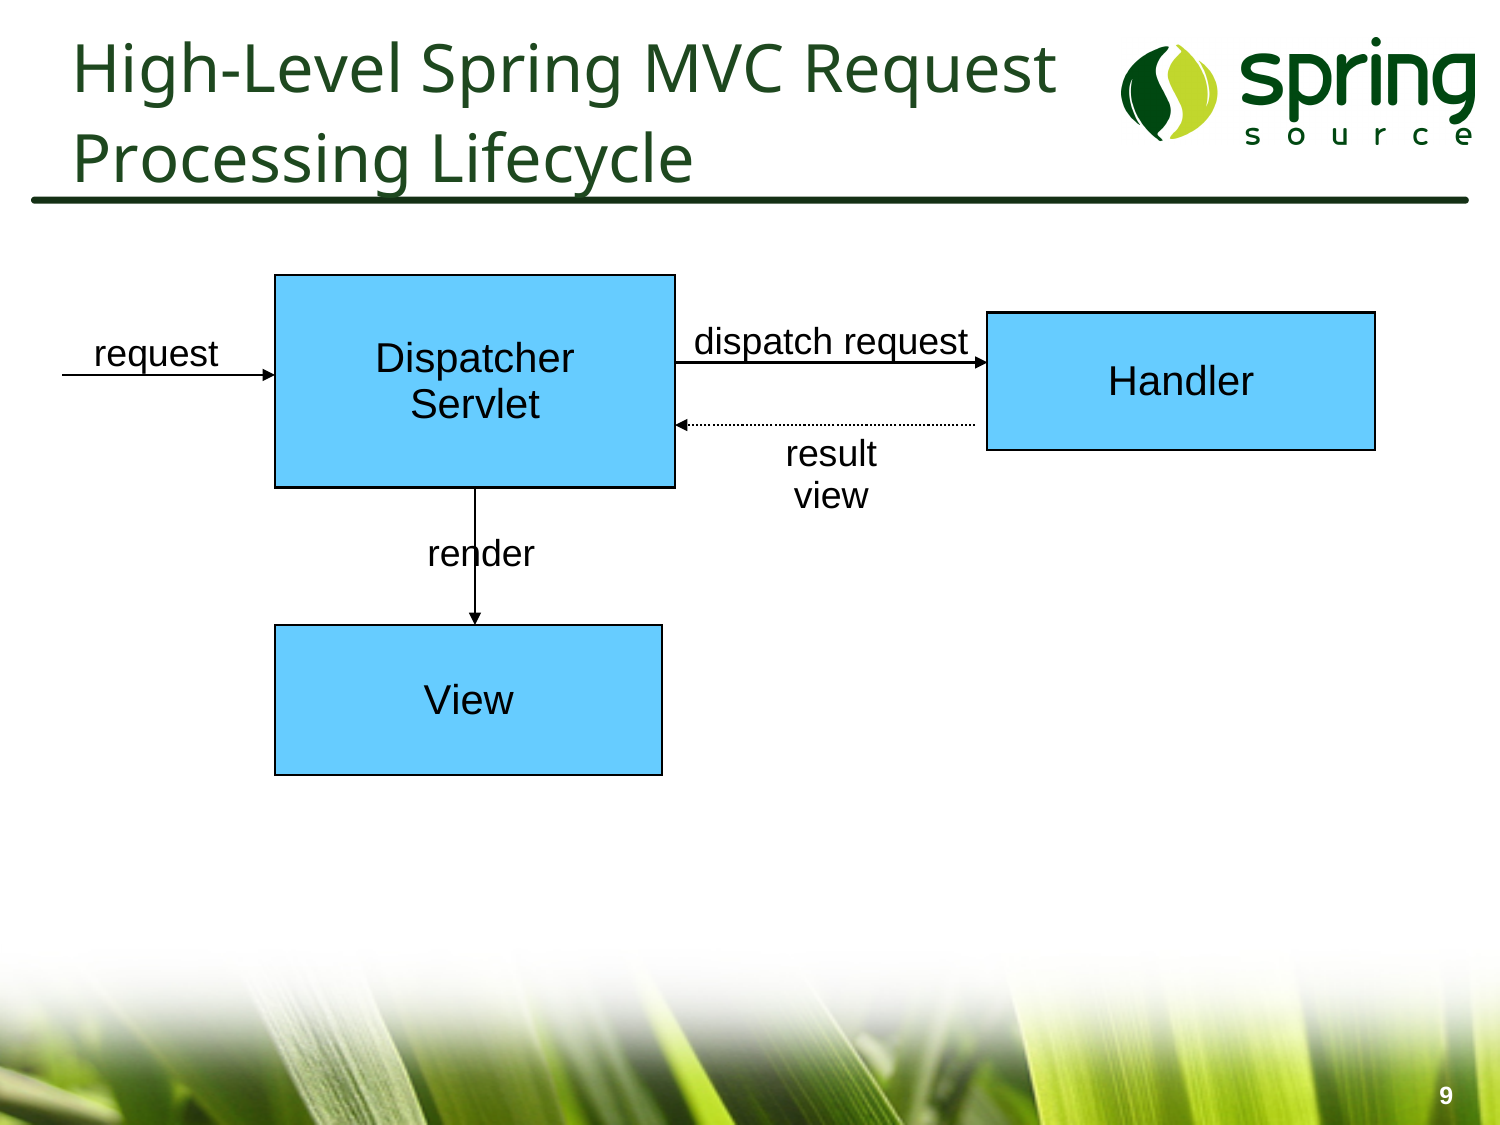

# High-Level Spring MVC Request Processing Lifecycle
Dispatcher
Servlet
dispatch request
Handler
request
result view
render
View